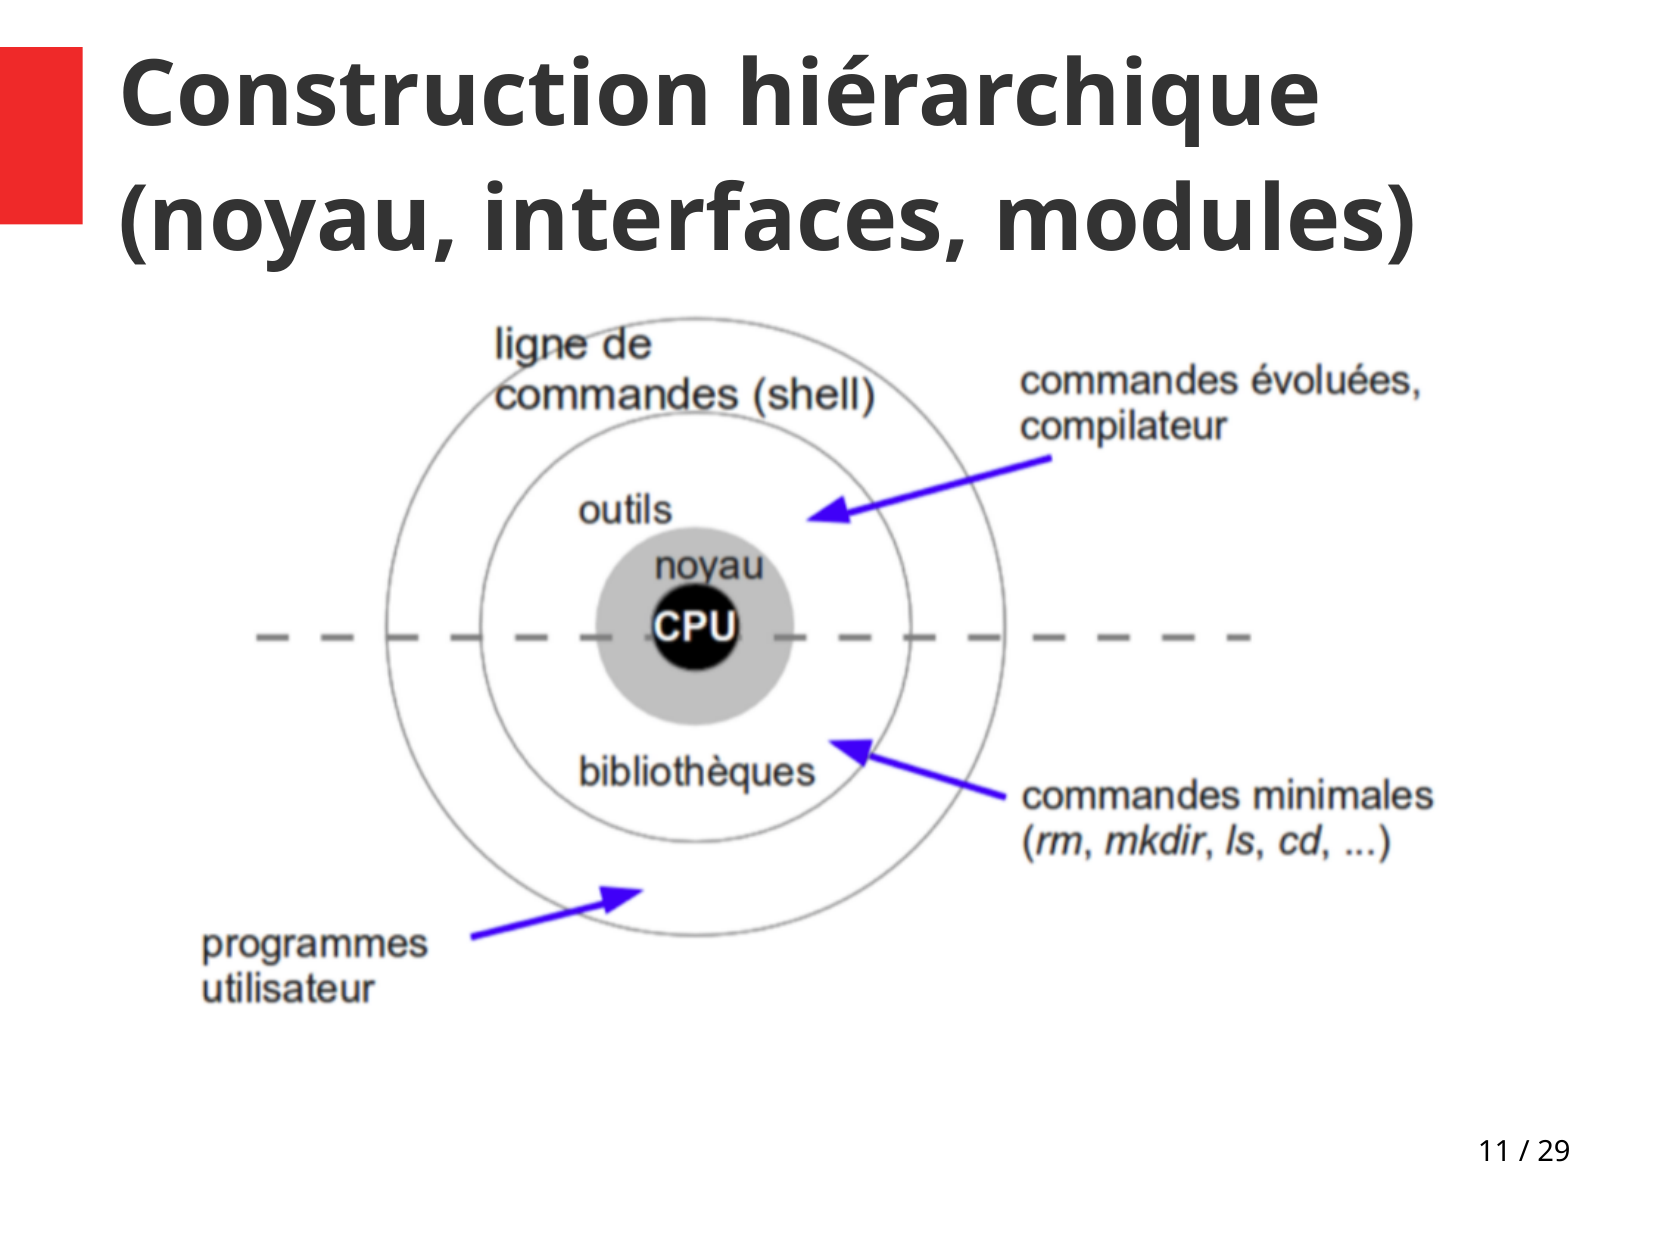

# Construction hiérarchique (noyau, interfaces, modules)
11